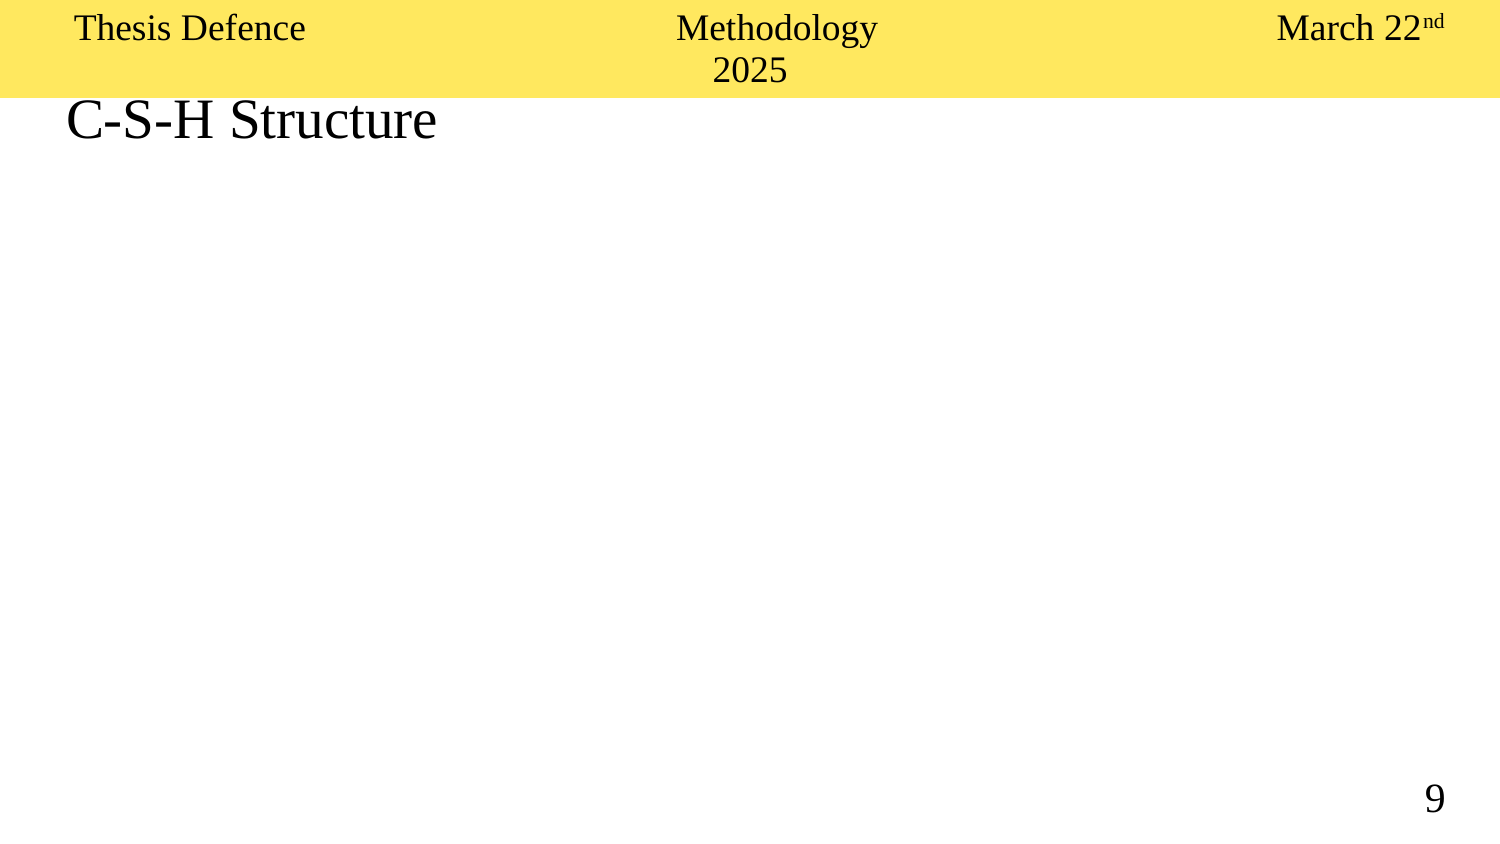

Thesis Defence Methodology March 22nd 2025
# C-S-H Structure